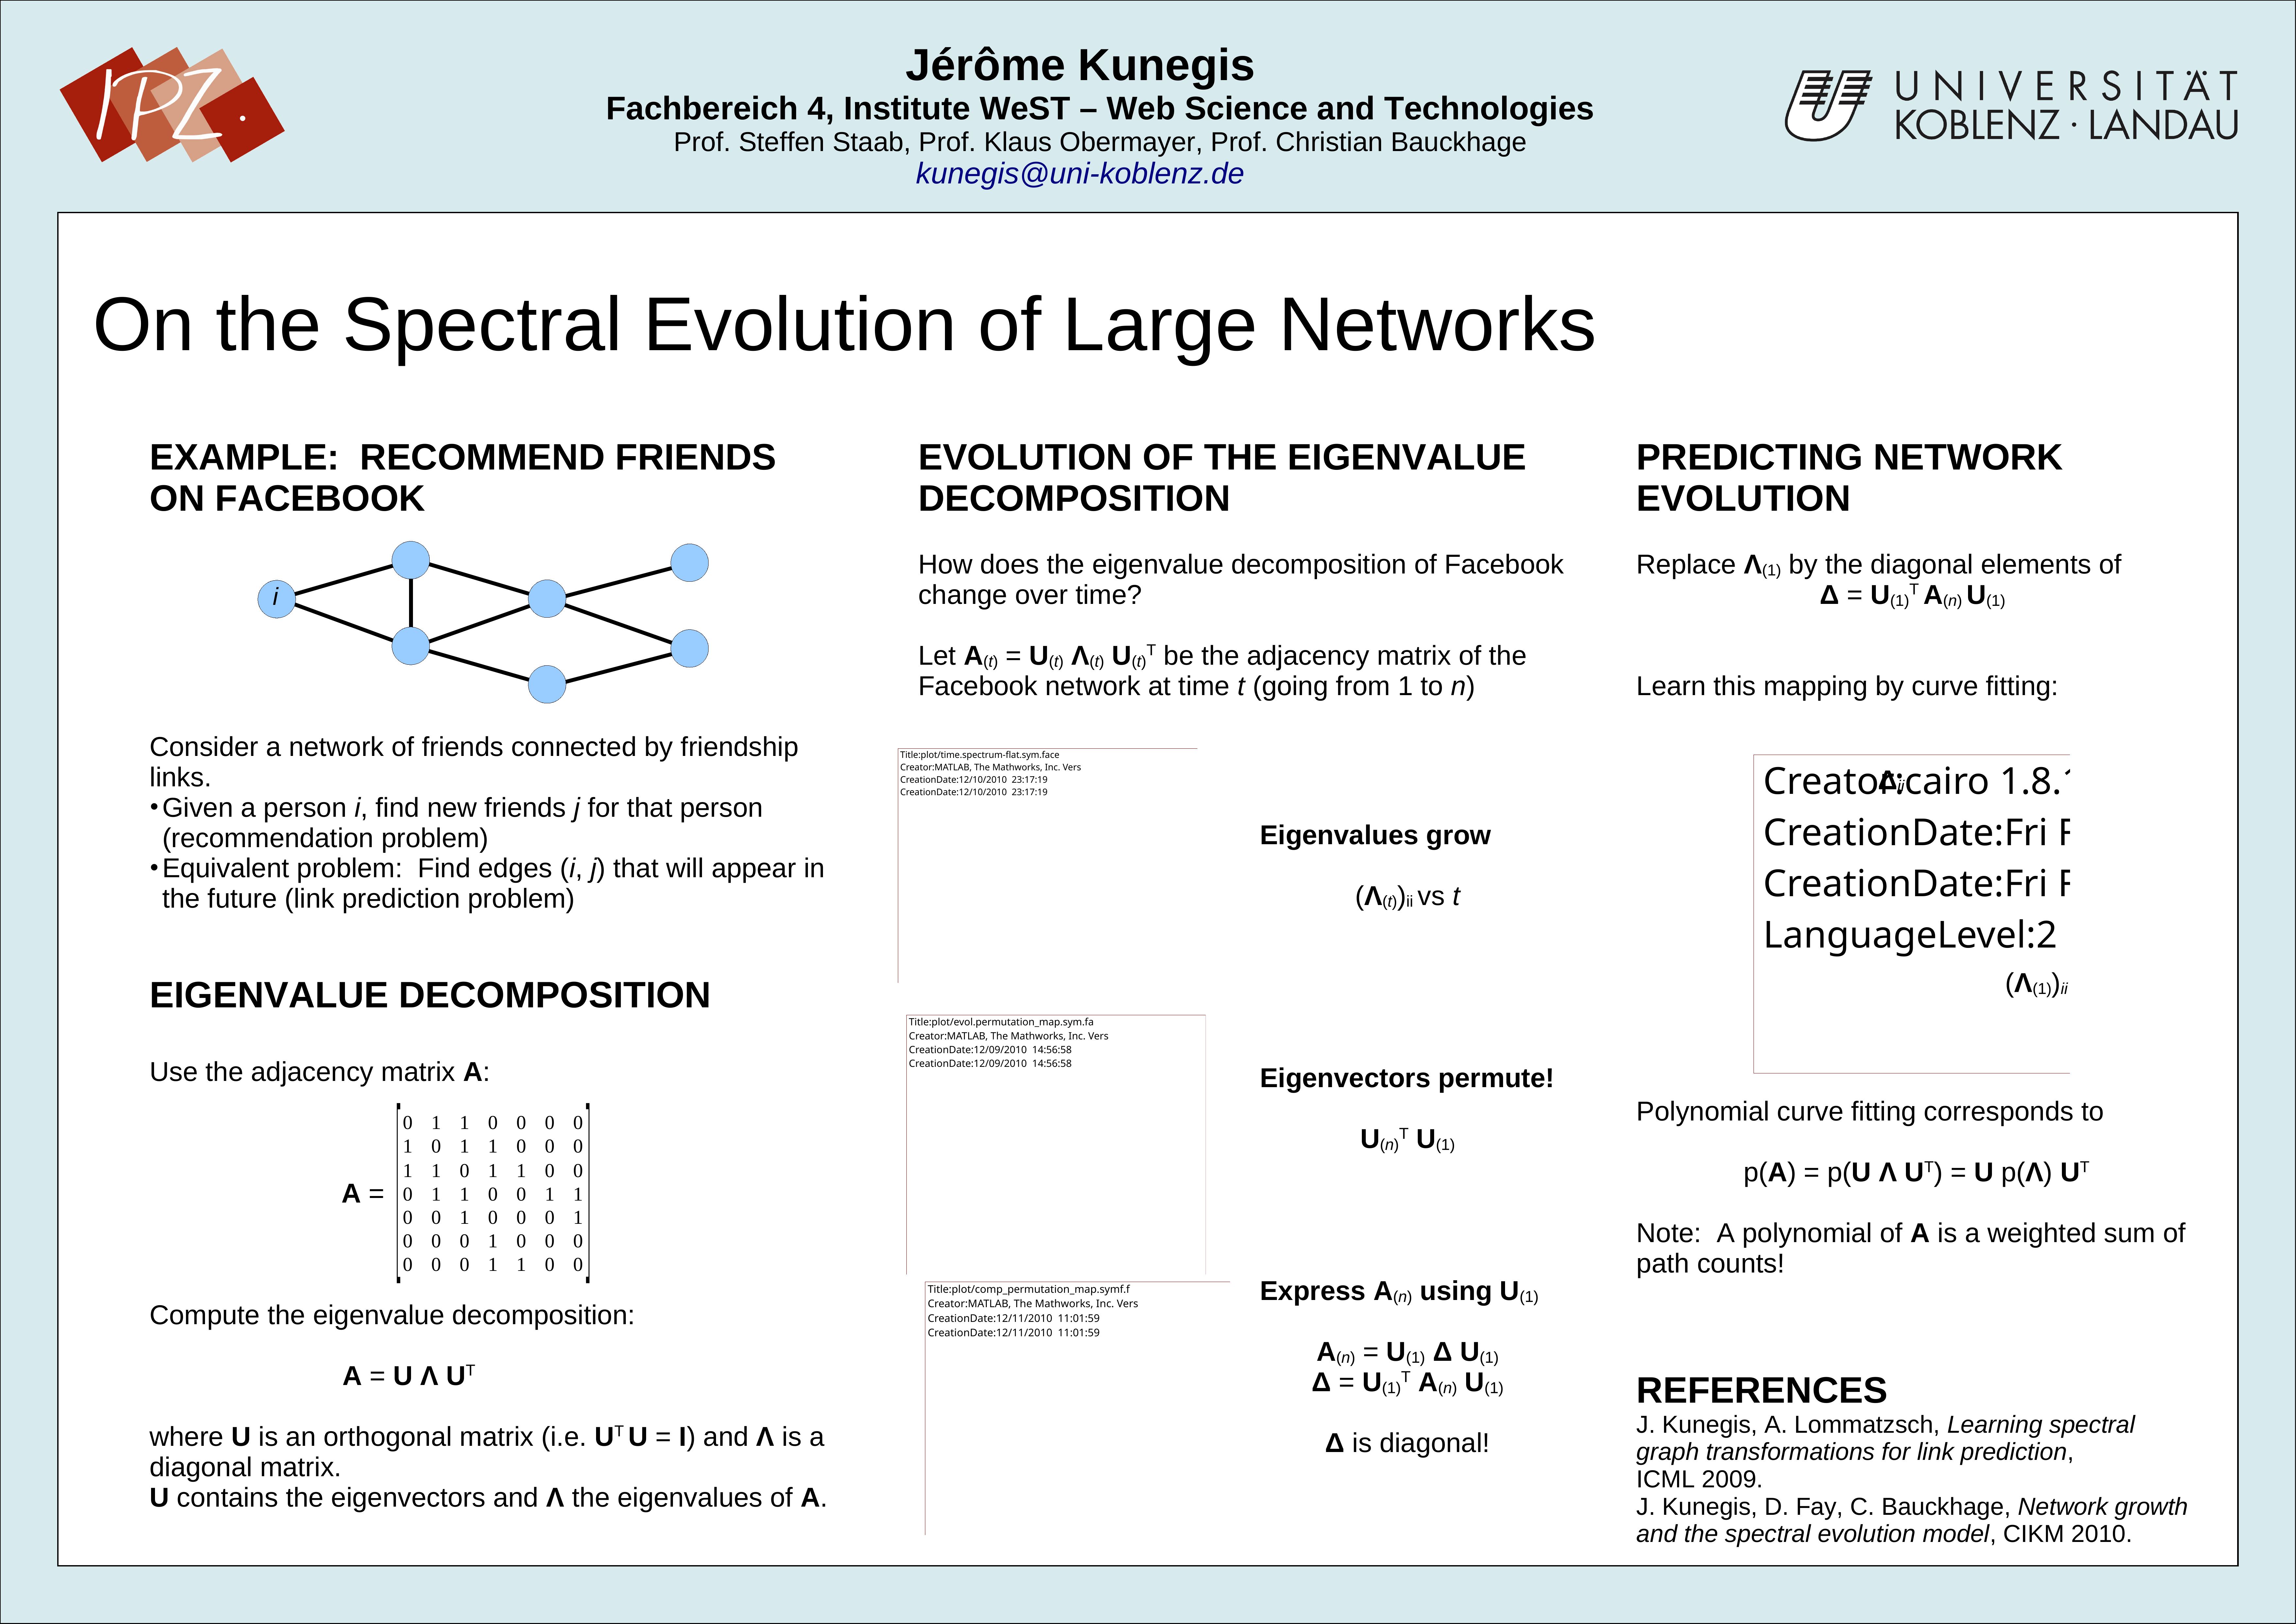

Jérôme Kunegis
Fachbereich 4, Institute WeST – Web Science and Technologies
Prof. Steffen Staab, Prof. Klaus Obermayer, Prof. Christian Bauckhage
kunegis@uni-koblenz.de
On the Spectral Evolution of Large Networks
EXAMPLE: RECOMMEND FRIENDS ON FACEBOOK
Consider a network of friends connected by friendship links.
Given a person i, find new friends j for that person (recommendation problem)
Equivalent problem: Find edges (i, j) that will appear in the future (link prediction problem)
EIGENVALUE DECOMPOSITION
Use the adjacency matrix A:
 A =
Compute the eigenvalue decomposition:
 								A = U Λ UT
where U is an orthogonal matrix (i.e. UT U = I) and Λ is a diagonal matrix.
U contains the eigenvectors and Λ the eigenvalues of A.
EVOLUTION OF THE EIGENVALUE DECOMPOSITION
How does the eigenvalue decomposition of Facebook change over time?
Let A(t) = U(t) Λ(t) U(t)T be the adjacency matrix of the Facebook network at time t (going from 1 to n)
PREDICTING NETWORK EVOLUTION
Replace Λ(1) by the diagonal elements of
Δ = U(1)T A(n) U(1)
Learn this mapping by curve fitting:
Polynomial curve fitting corresponds to
p(A) = p(U Λ UT) = U p(Λ) UT
Note: A polynomial of A is a weighted sum of path counts!
REFERENCES
J. Kunegis, A. Lommatzsch, Learning spectral graph transformations for link prediction, ICML 2009.
J. Kunegis, D. Fay, C. Bauckhage, Network growth and the spectral evolution model, CIKM 2010.
i
Eigenvalues grow
(Λ(t))ii vs t
Eigenvectors permute!
U(n)T U(1)
Express A(n) using U(1)
A(n) = U(1) Δ U(1)
Δ = U(1)T A(n) U(1)
Δ is diagonal!
Δii
(Λ(1))ii